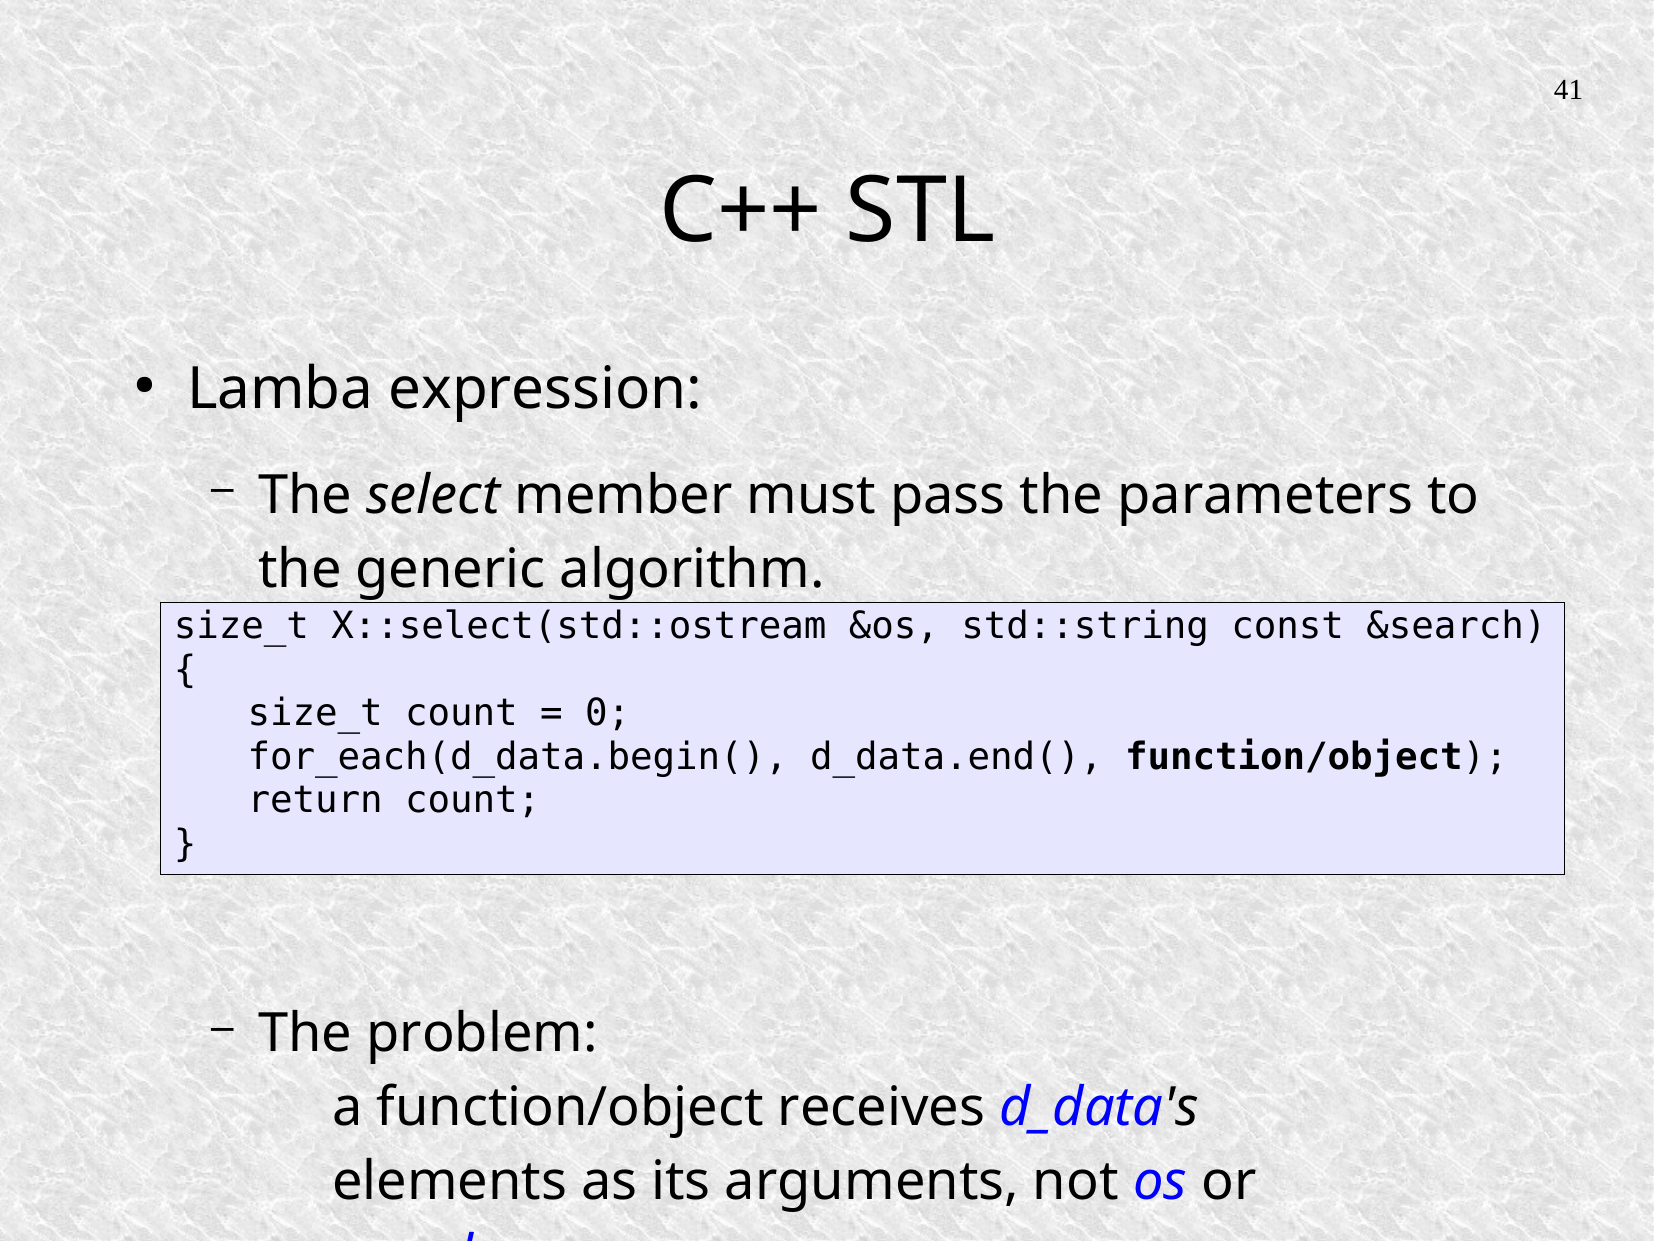

41
# C++ STL
Lamba expression:
The select member must pass the parameters to the generic algorithm.
The problem:
	a function/object receives d_data's
	elements as its arguments, not os or
	search.
size_t X::select(std::ostream &os, std::string const &search)
{
	size_t count = 0;
	for_each(d_data.begin(), d_data.end(), function/object);
	return count;
}